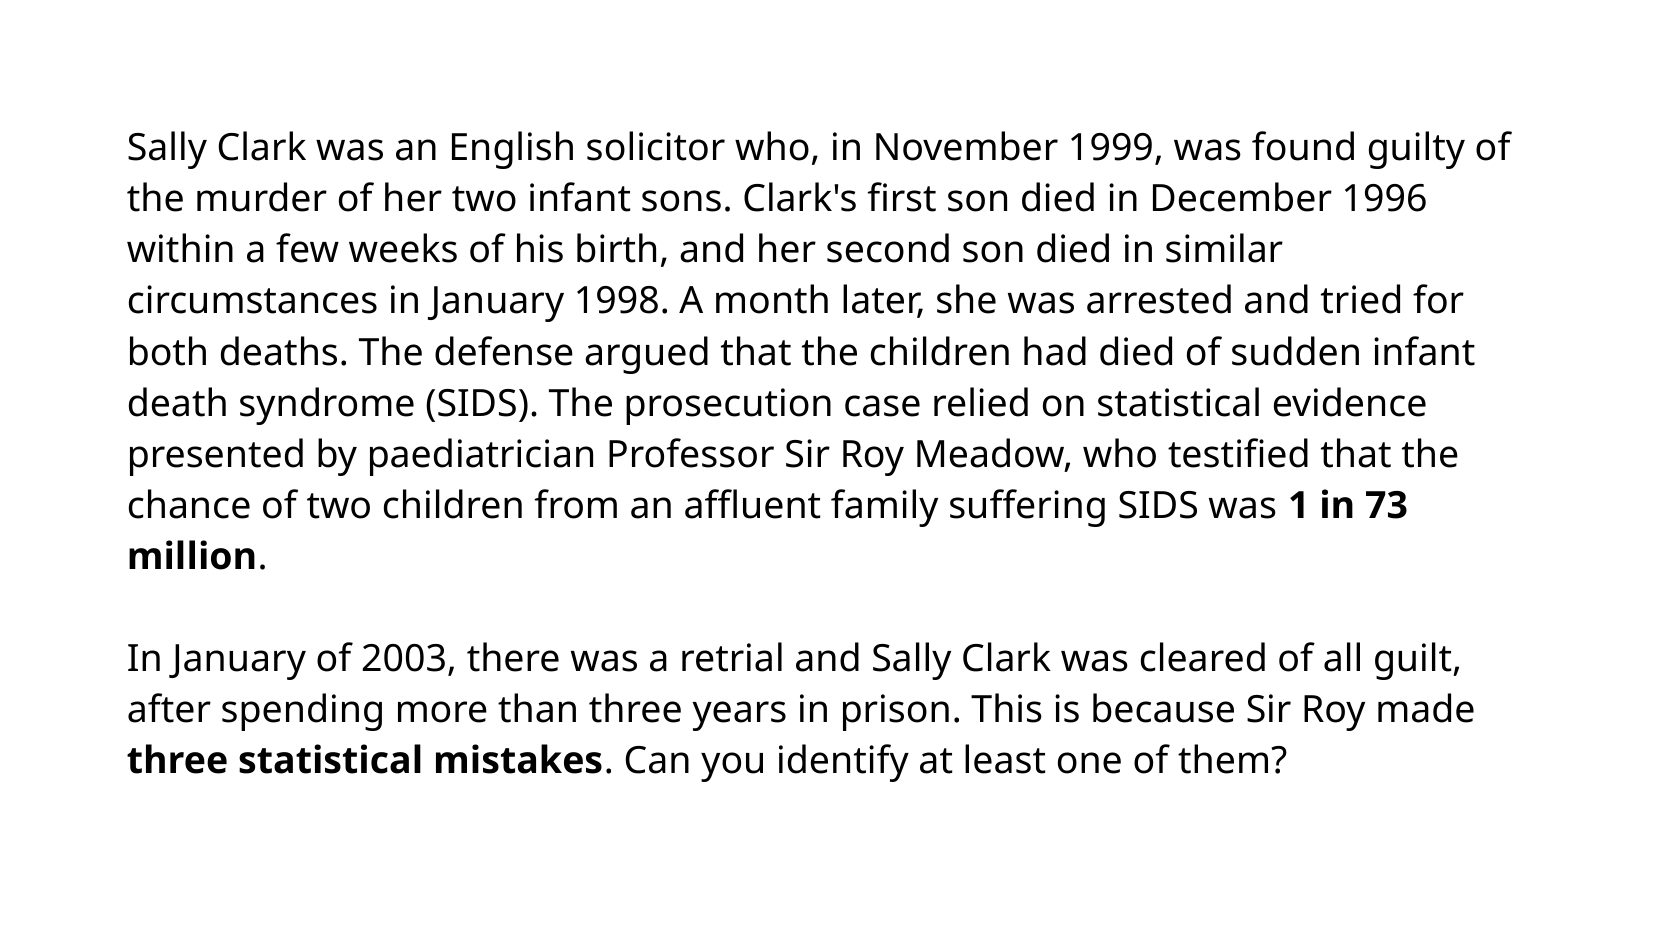

Sally Clark was an English solicitor who, in November 1999, was found guilty of the murder of her two infant sons. Clark's first son died in December 1996 within a few weeks of his birth, and her second son died in similar circumstances in January 1998. A month later, she was arrested and tried for both deaths. The defense argued that the children had died of sudden infant death syndrome (SIDS). The prosecution case relied on statistical evidence presented by paediatrician Professor Sir Roy Meadow, who testified that the chance of two children from an affluent family suffering SIDS was 1 in 73 million.
In January of 2003, there was a retrial and Sally Clark was cleared of all guilt, after spending more than three years in prison. This is because Sir Roy made three statistical mistakes. Can you identify at least one of them?